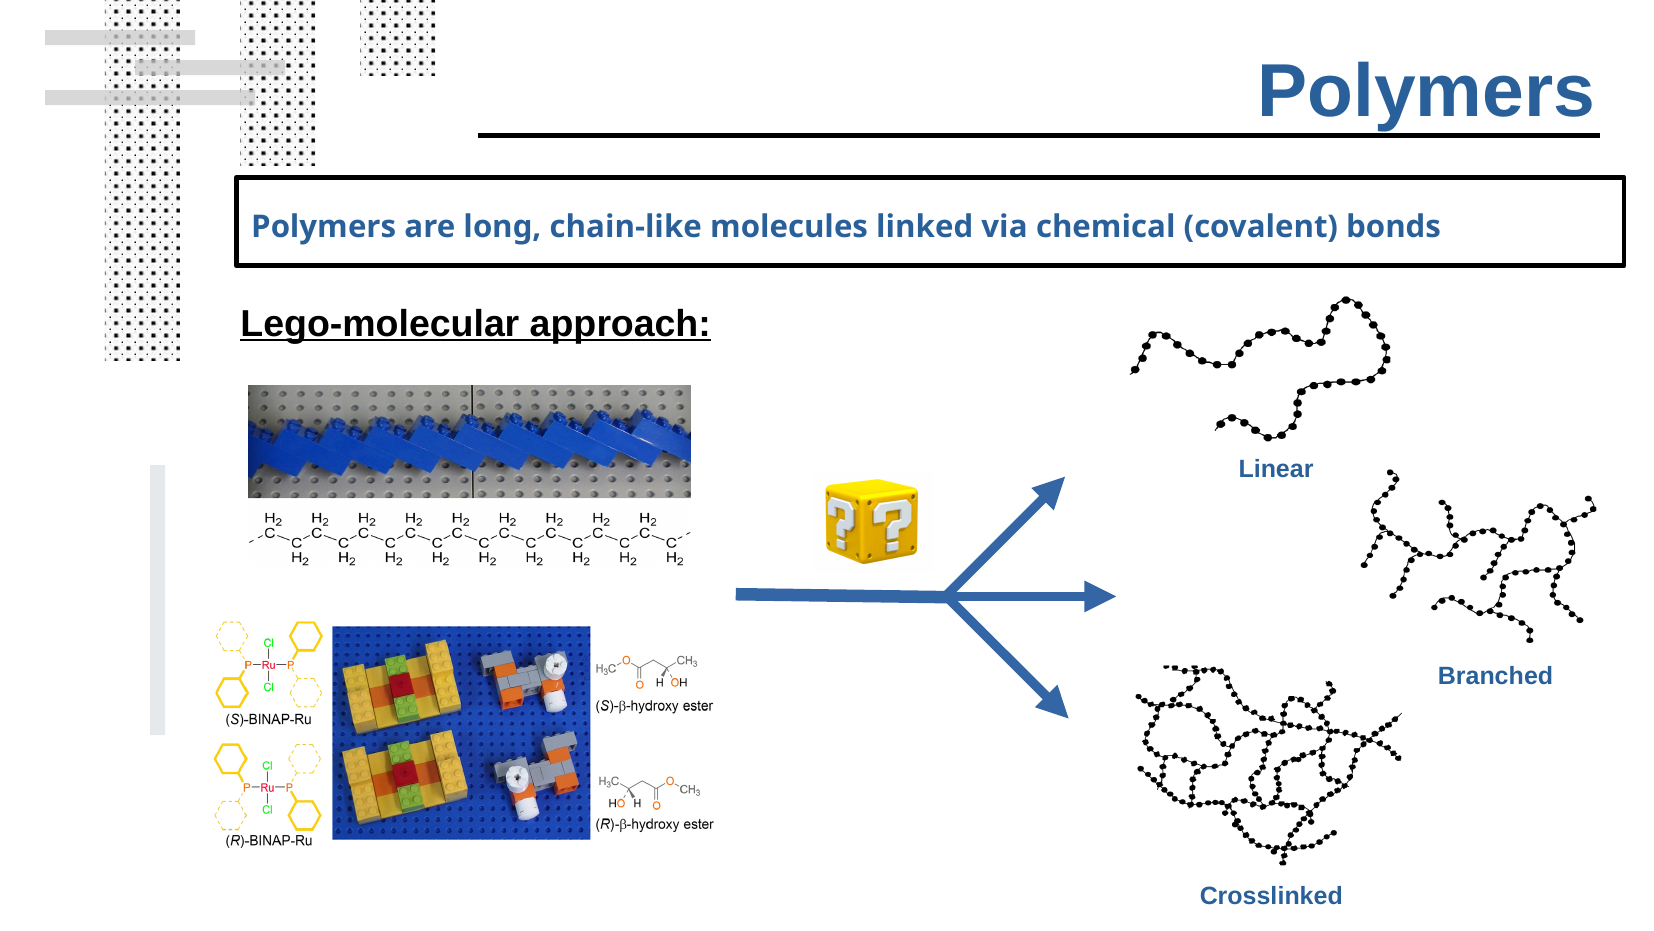

Polymers
Polymers are long, chain-like molecules linked via chemical (covalent) bonds
Lego-molecular approach:
Linear
Branched
Crosslinked